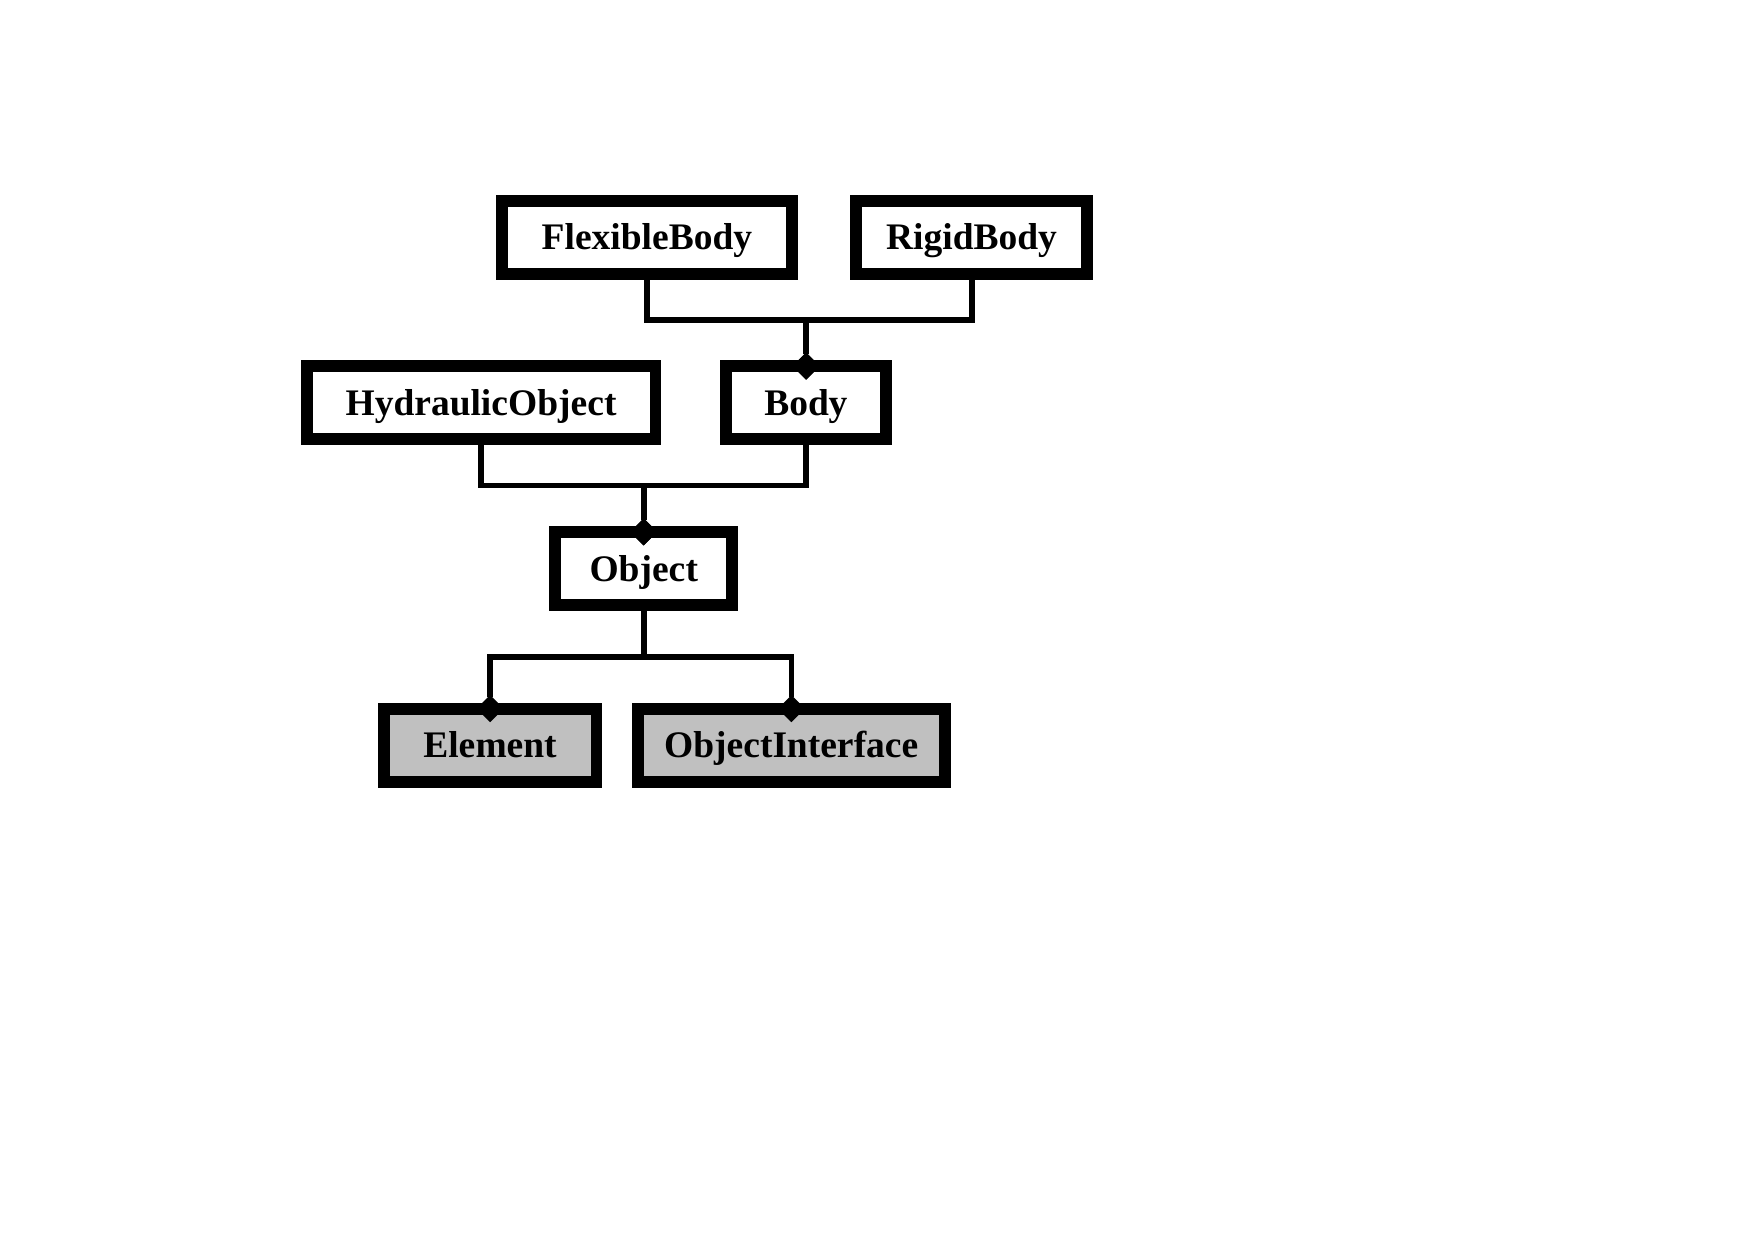

FlexibleBody
RigidBody
HydraulicObject
Body
Object
Element
ObjectInterface